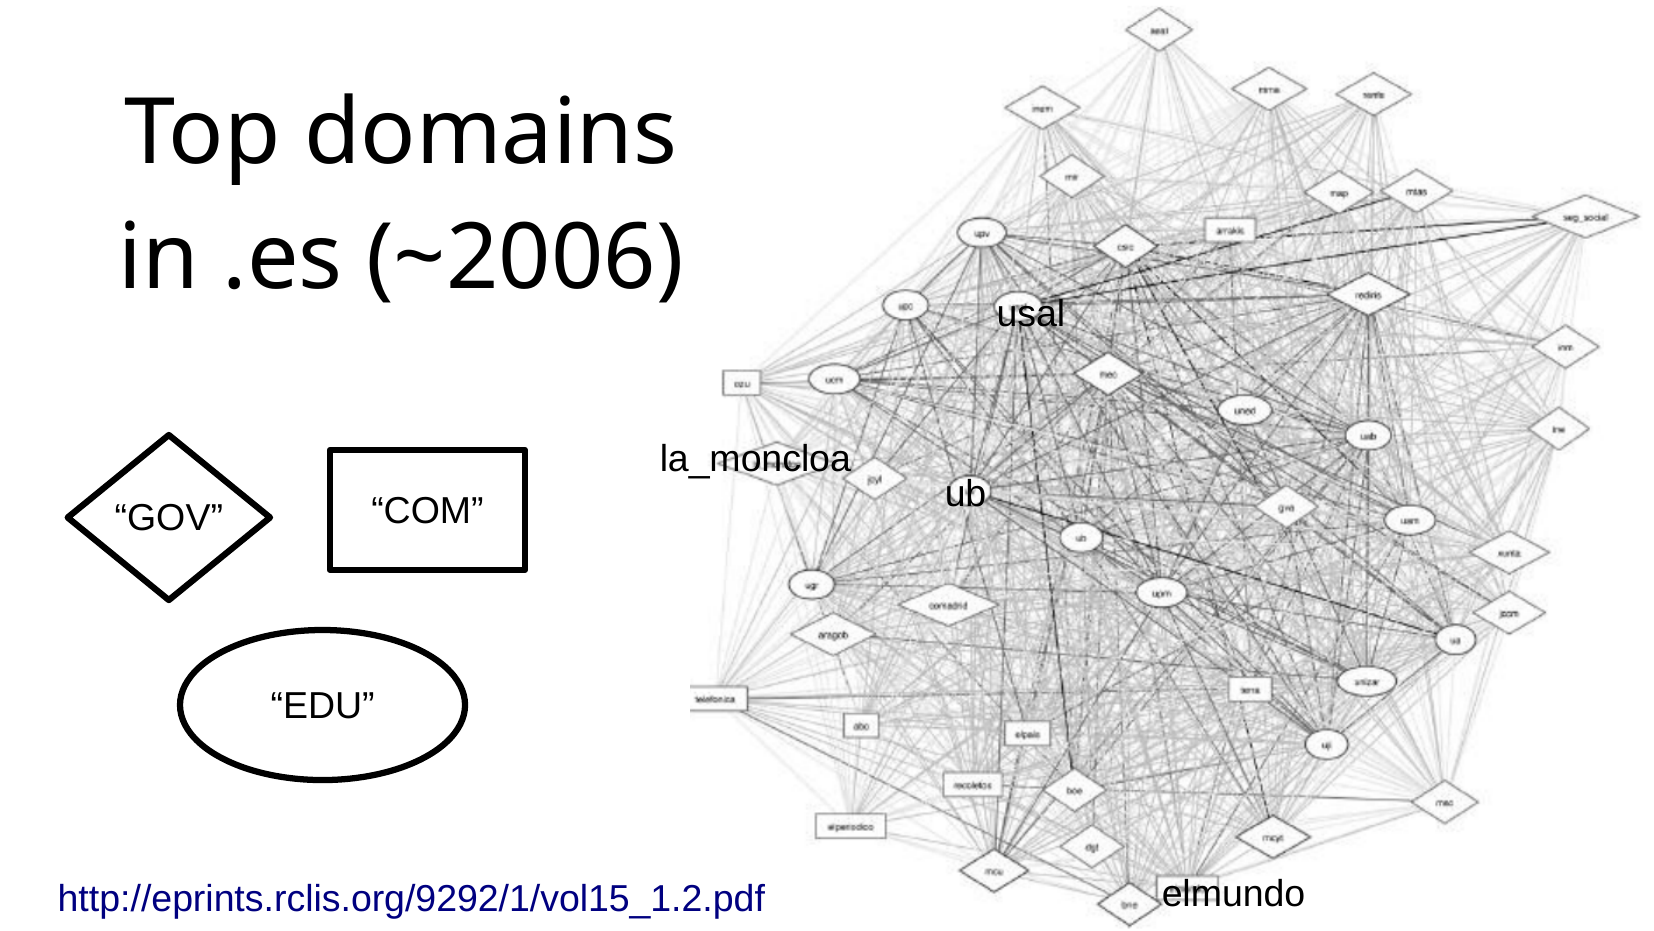

# Top domains in .es (~2006)
usal
la_moncloa
“GOV”
“COM”
ub
“EDU”
elmundo
http://eprints.rclis.org/9292/1/vol15_1.2.pdf
6